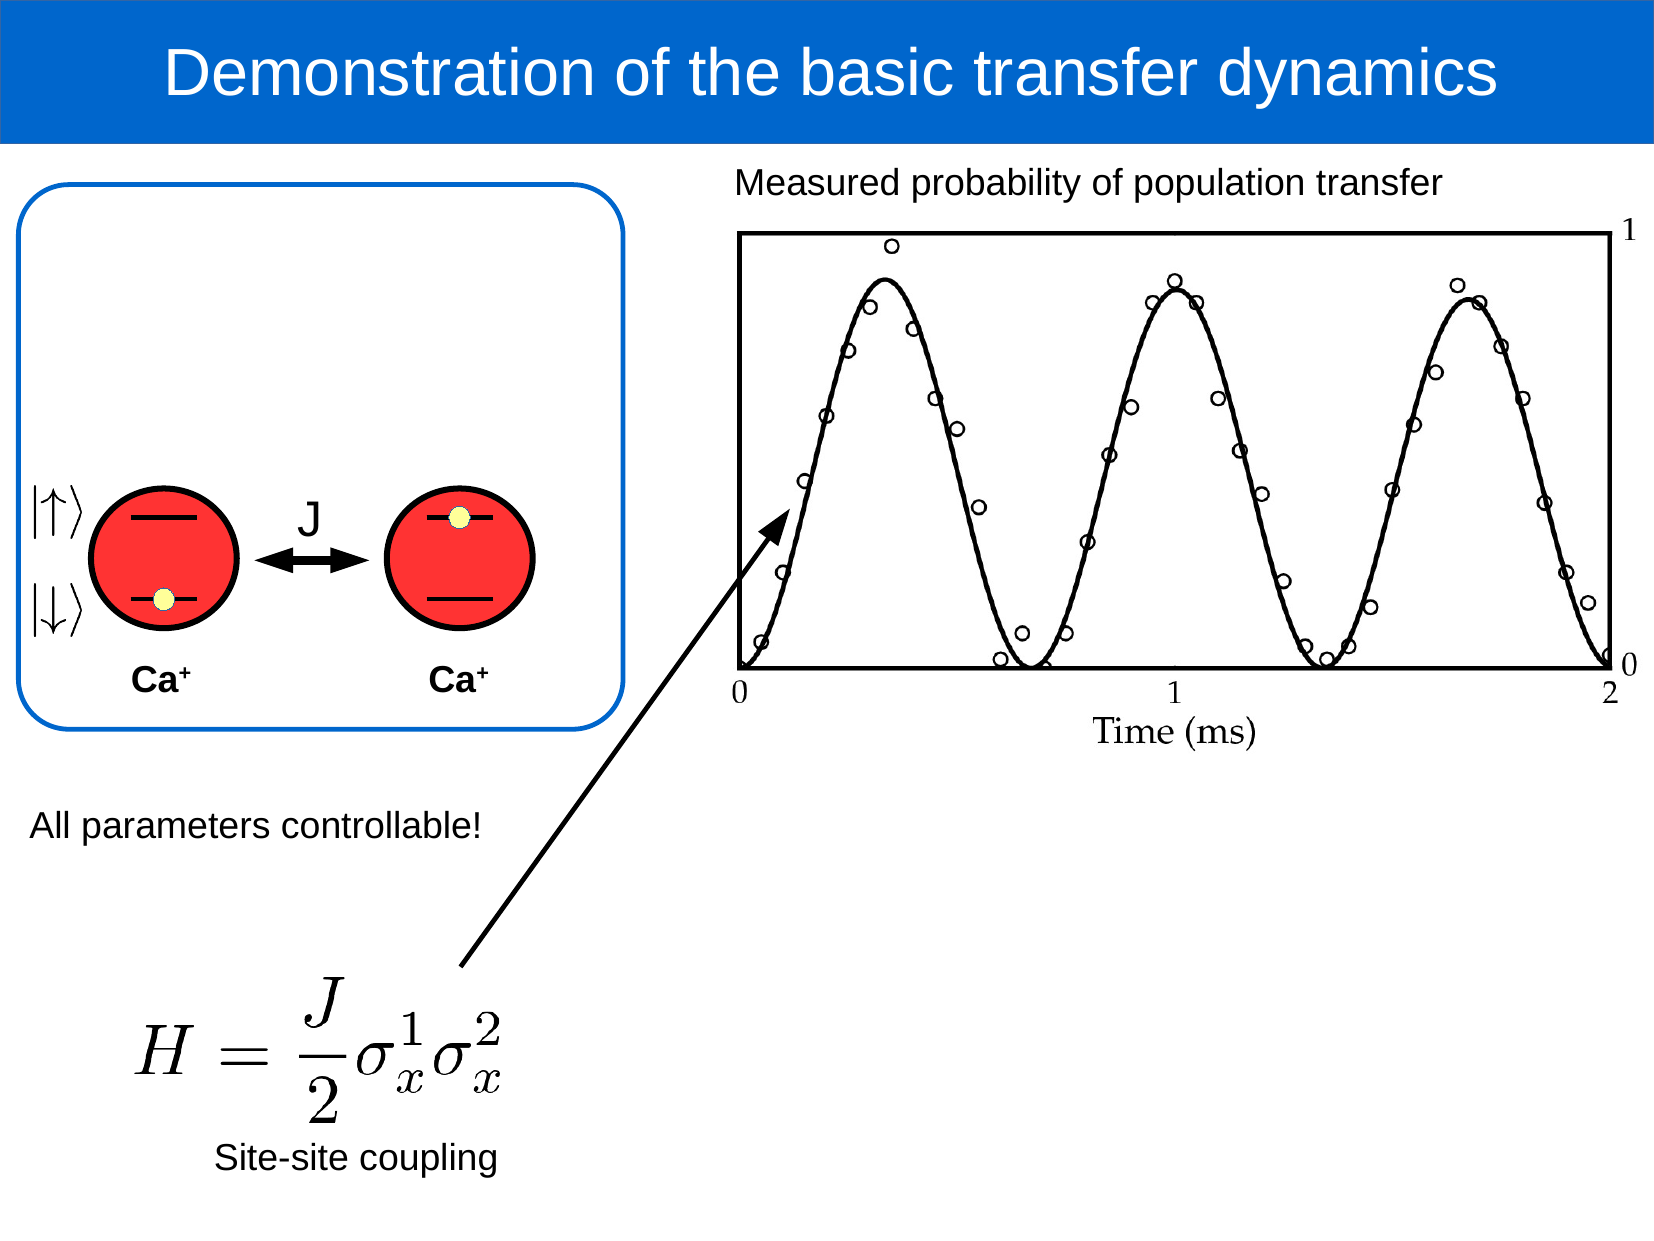

# Demonstration of the basic transfer dynamics
Measured probability of population transfer
J
Site-site coupling
Ca+
Ca+
All parameters controllable!